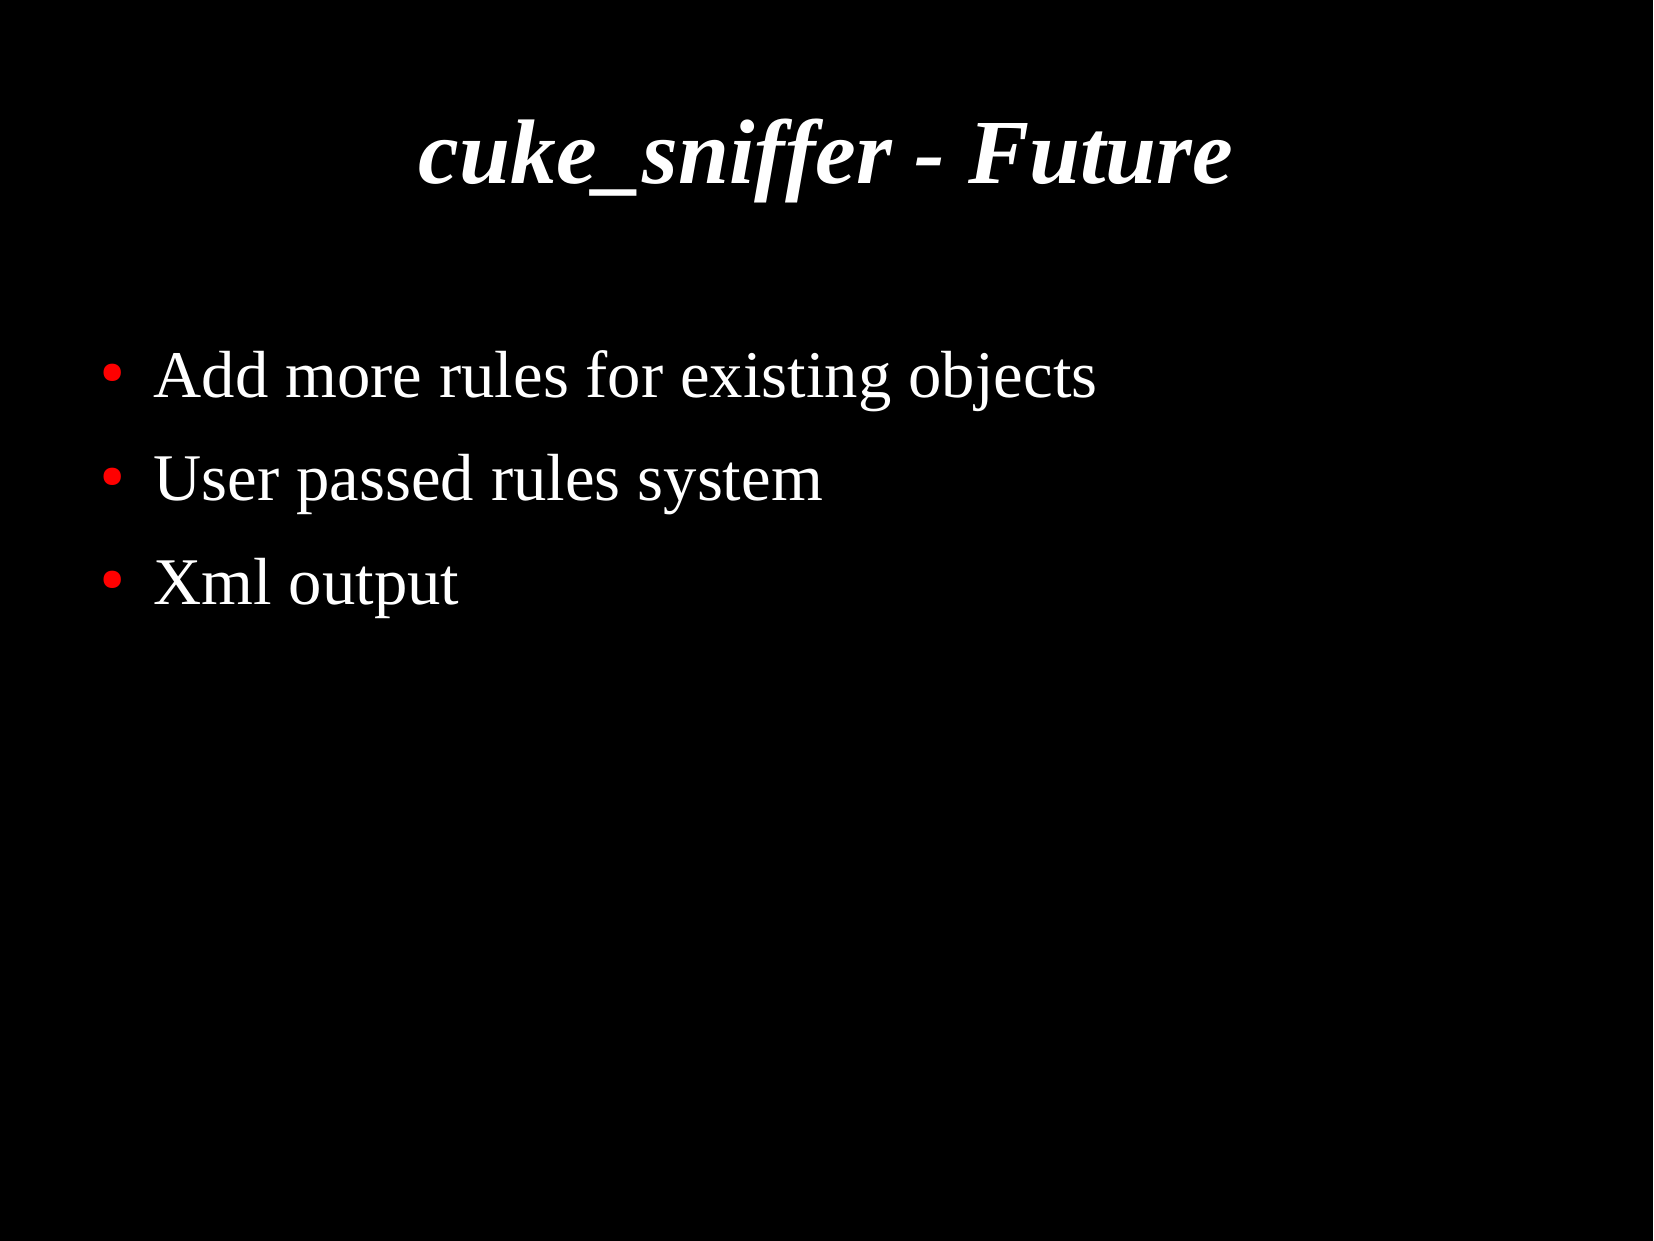

# cuke_sniffer - Future
Add more rules for existing objects
User passed rules system
Xml output